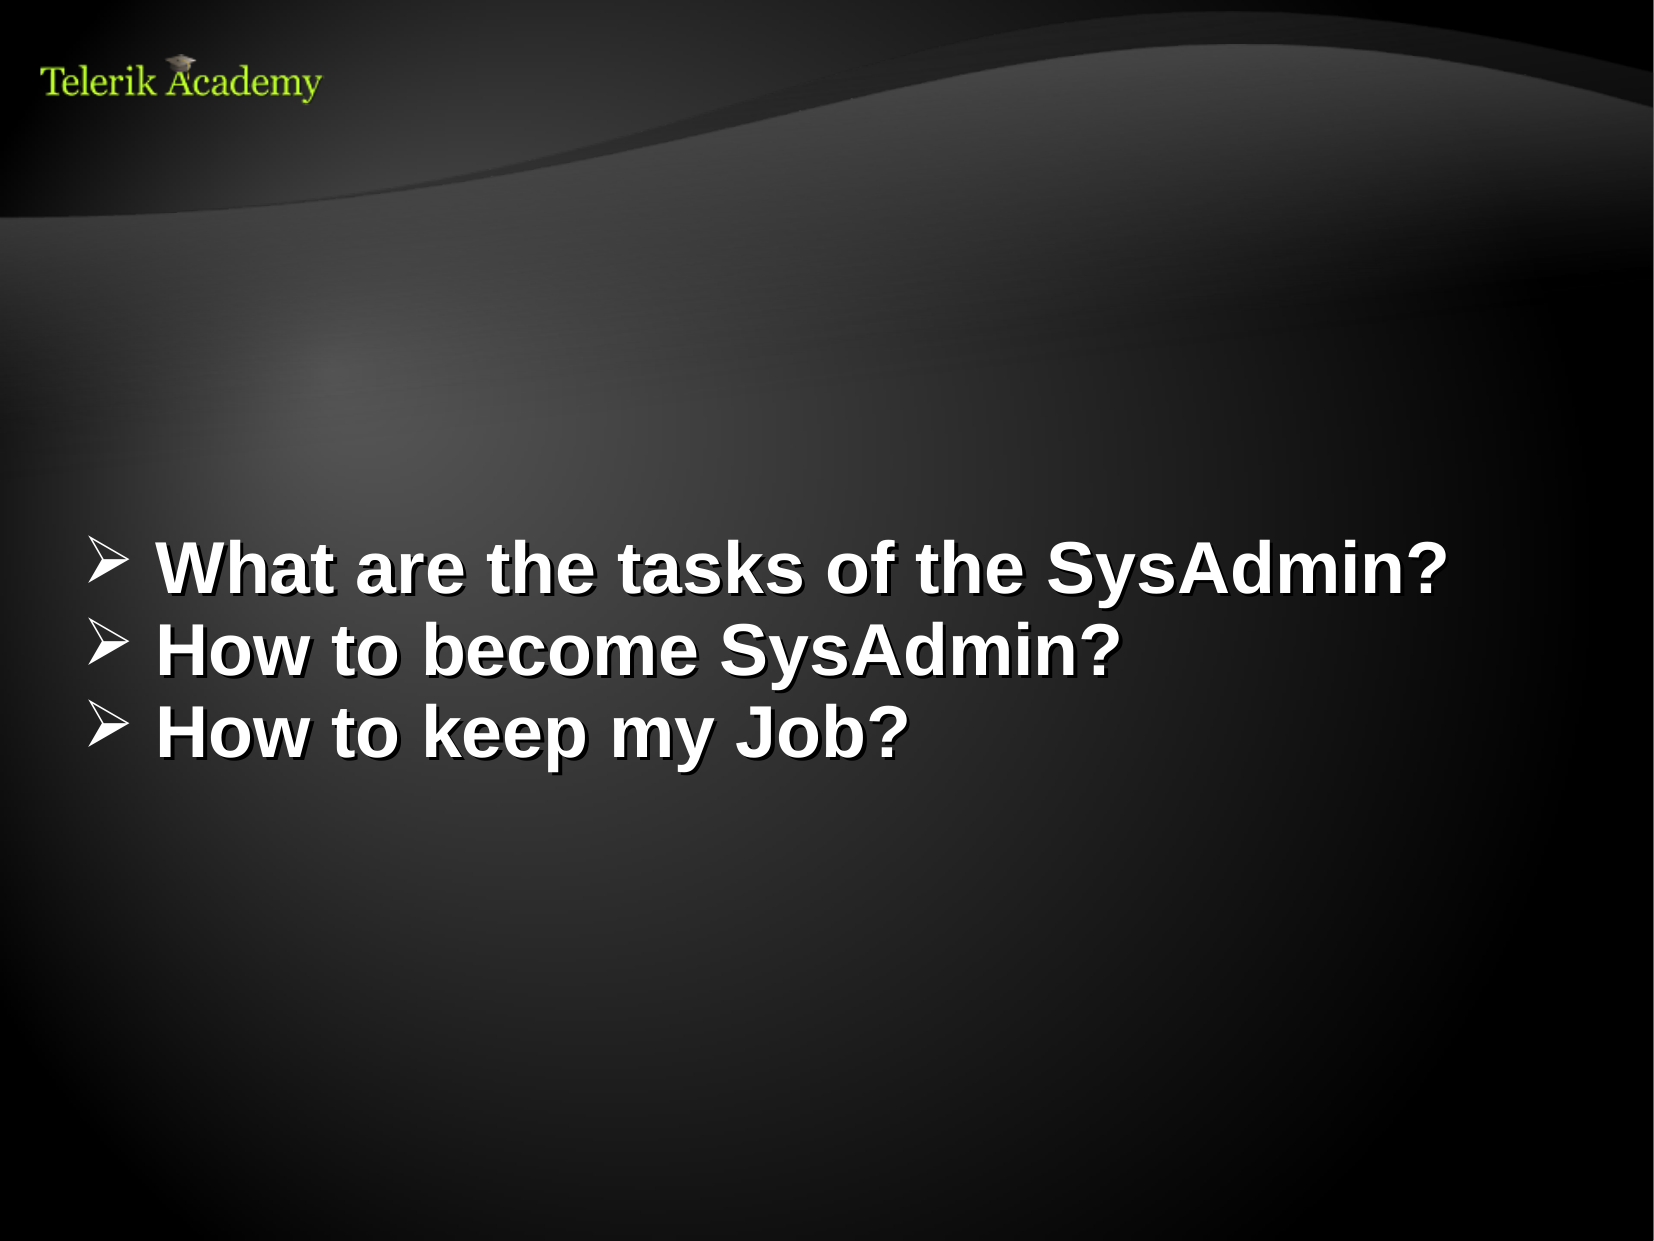

# What are the tasks of the SysAdmin?
 How to become SysAdmin?
 How to keep my Job?